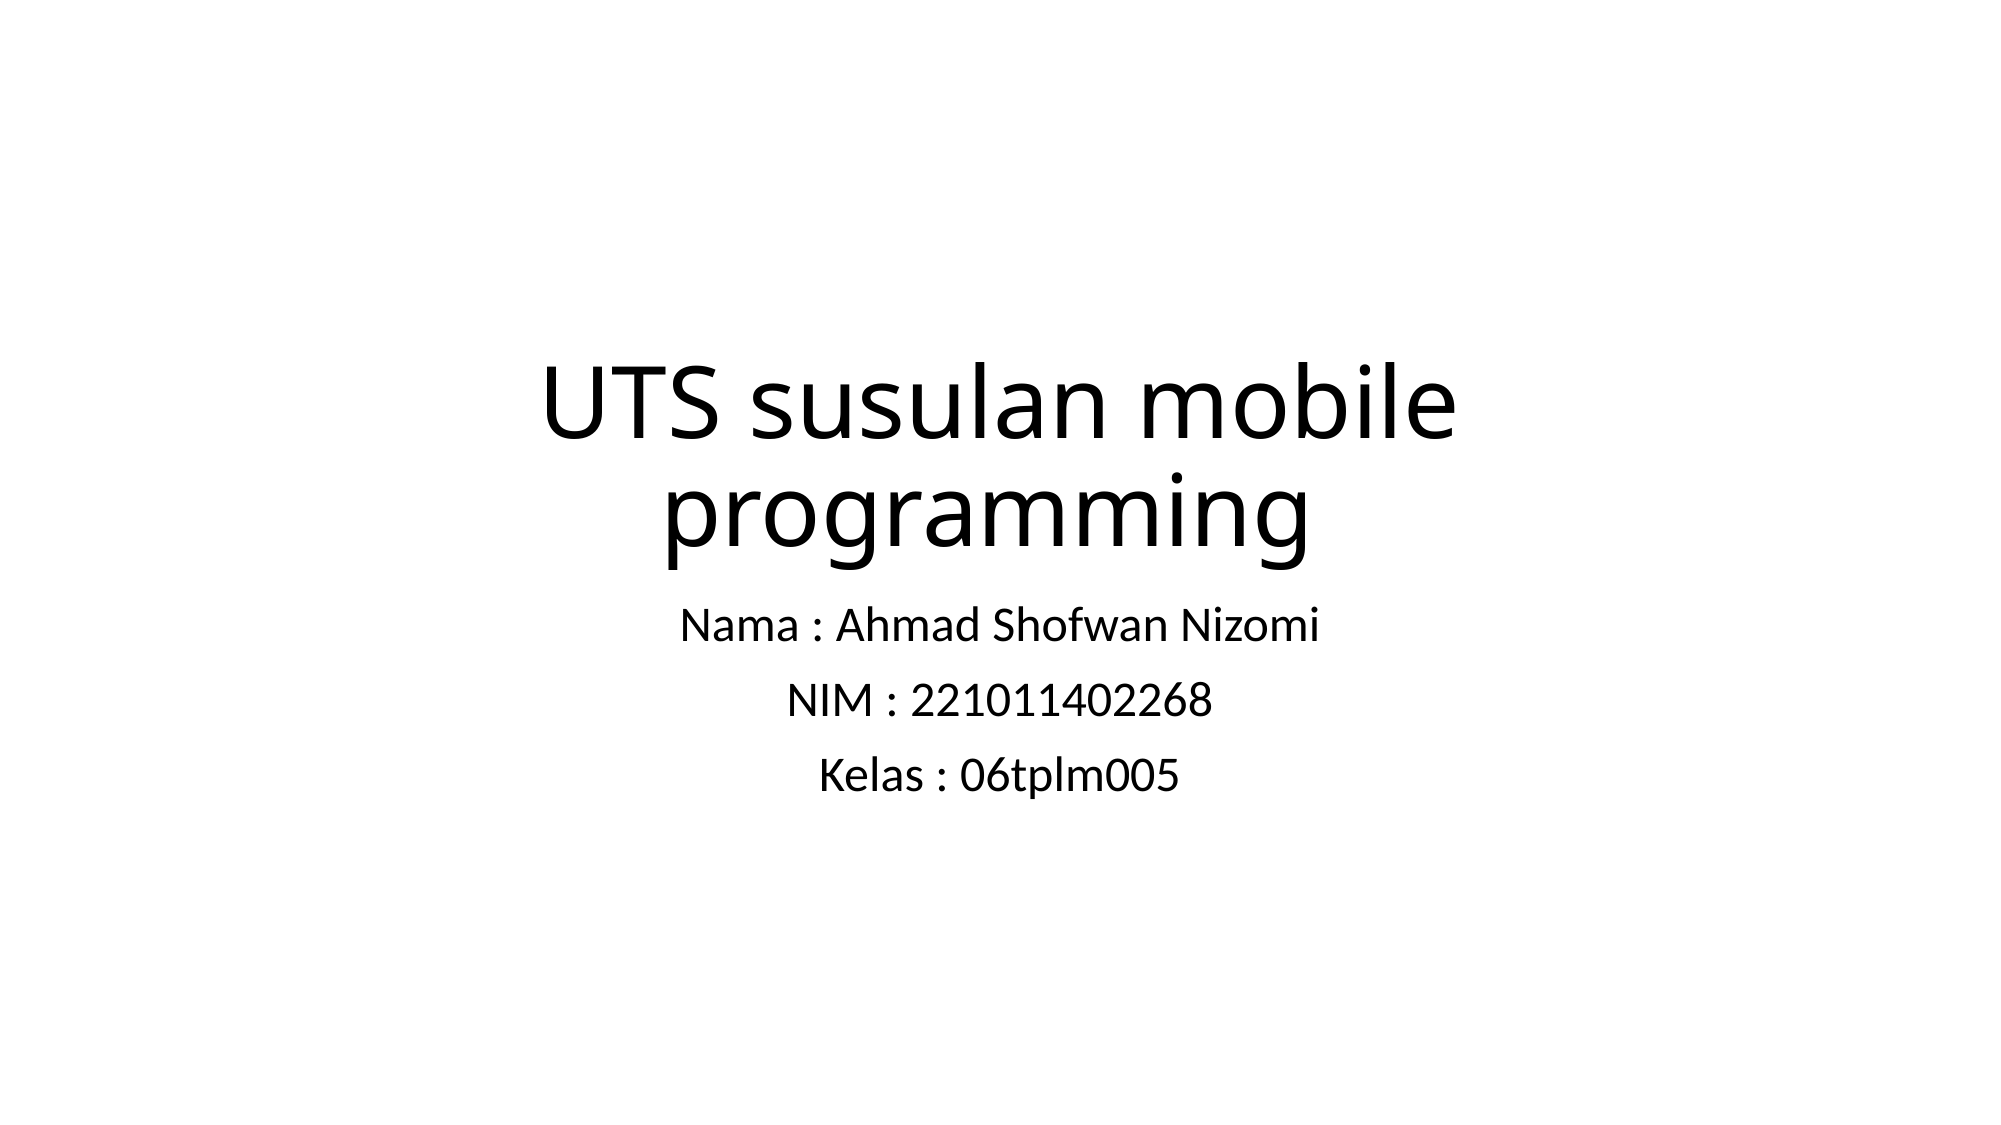

# UTS susulan mobile programming
Nama : Ahmad Shofwan Nizomi
NIM : 221011402268
Kelas : 06tplm005